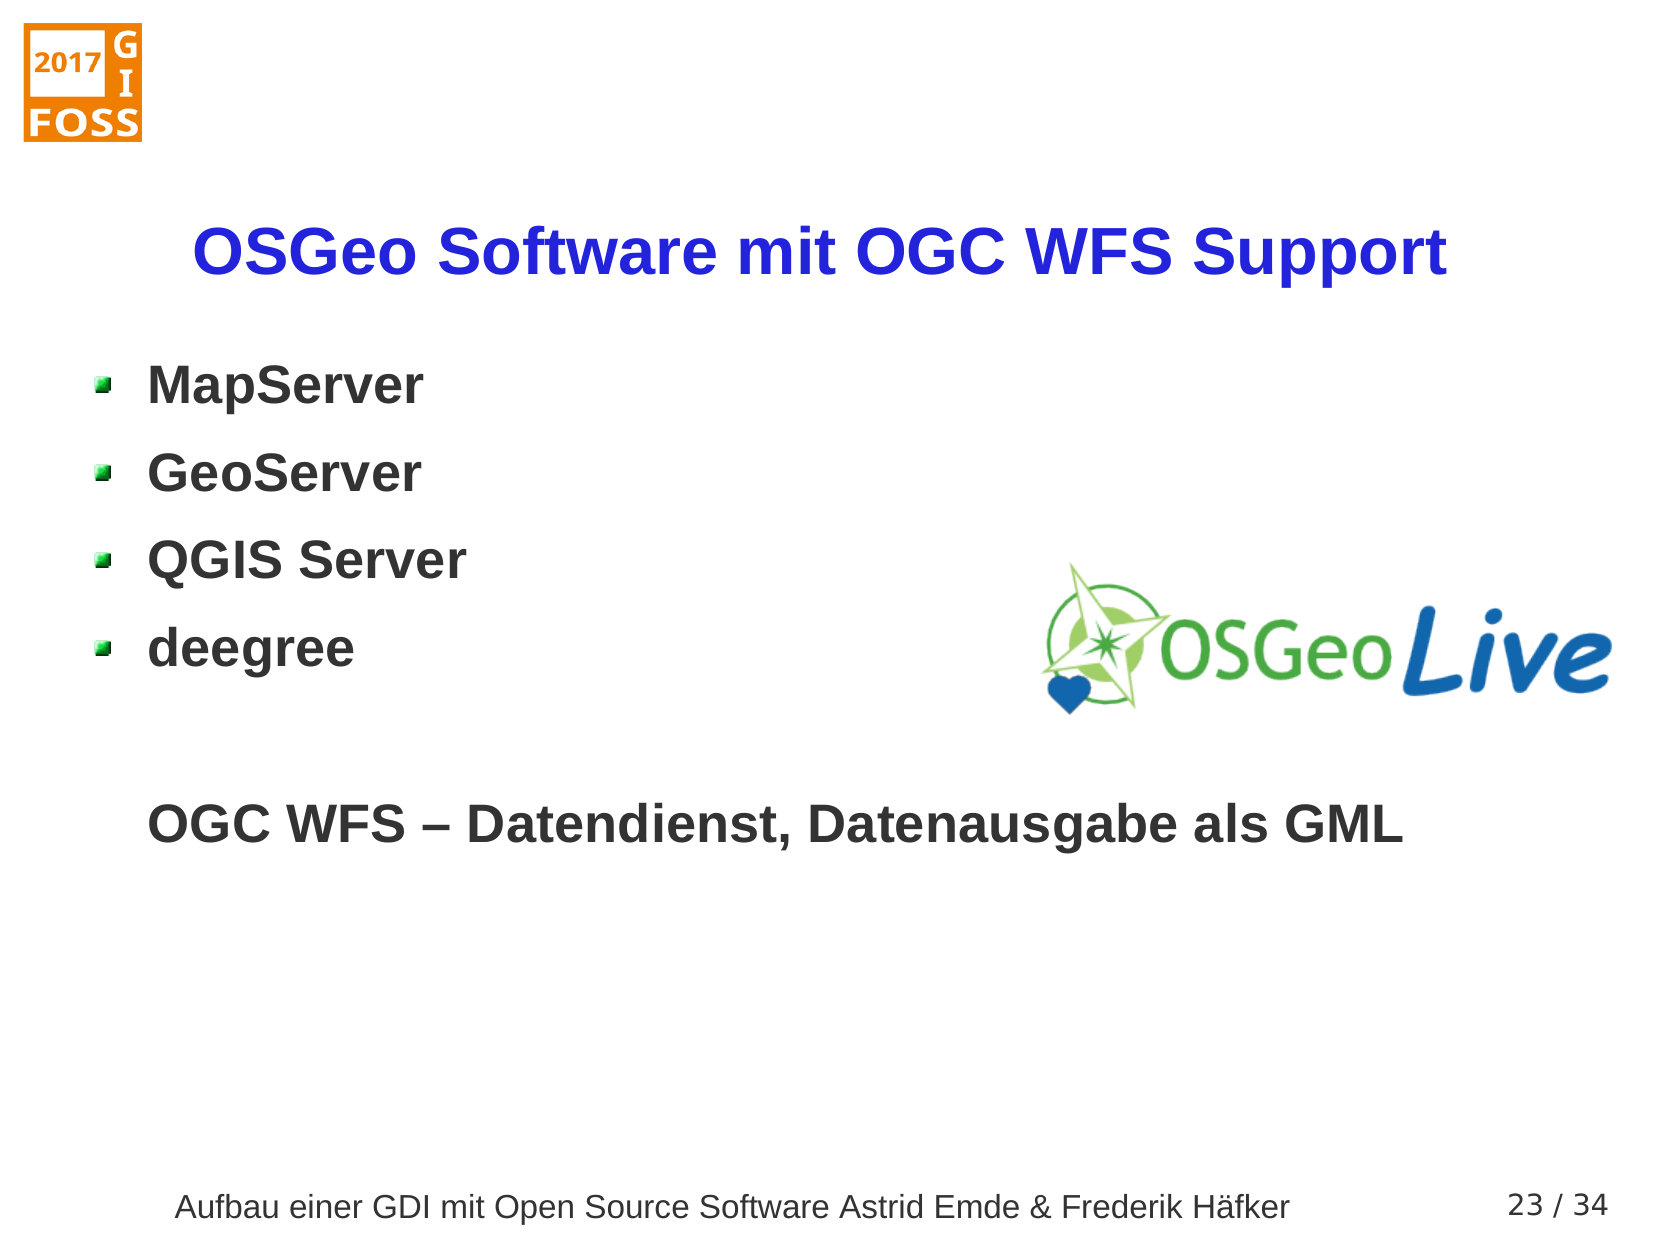

# OSGeo Software mit OGC WFS Support
MapServer
GeoServer
QGIS Server
deegree
OGC WFS – Datendienst, Datenausgabe als GML